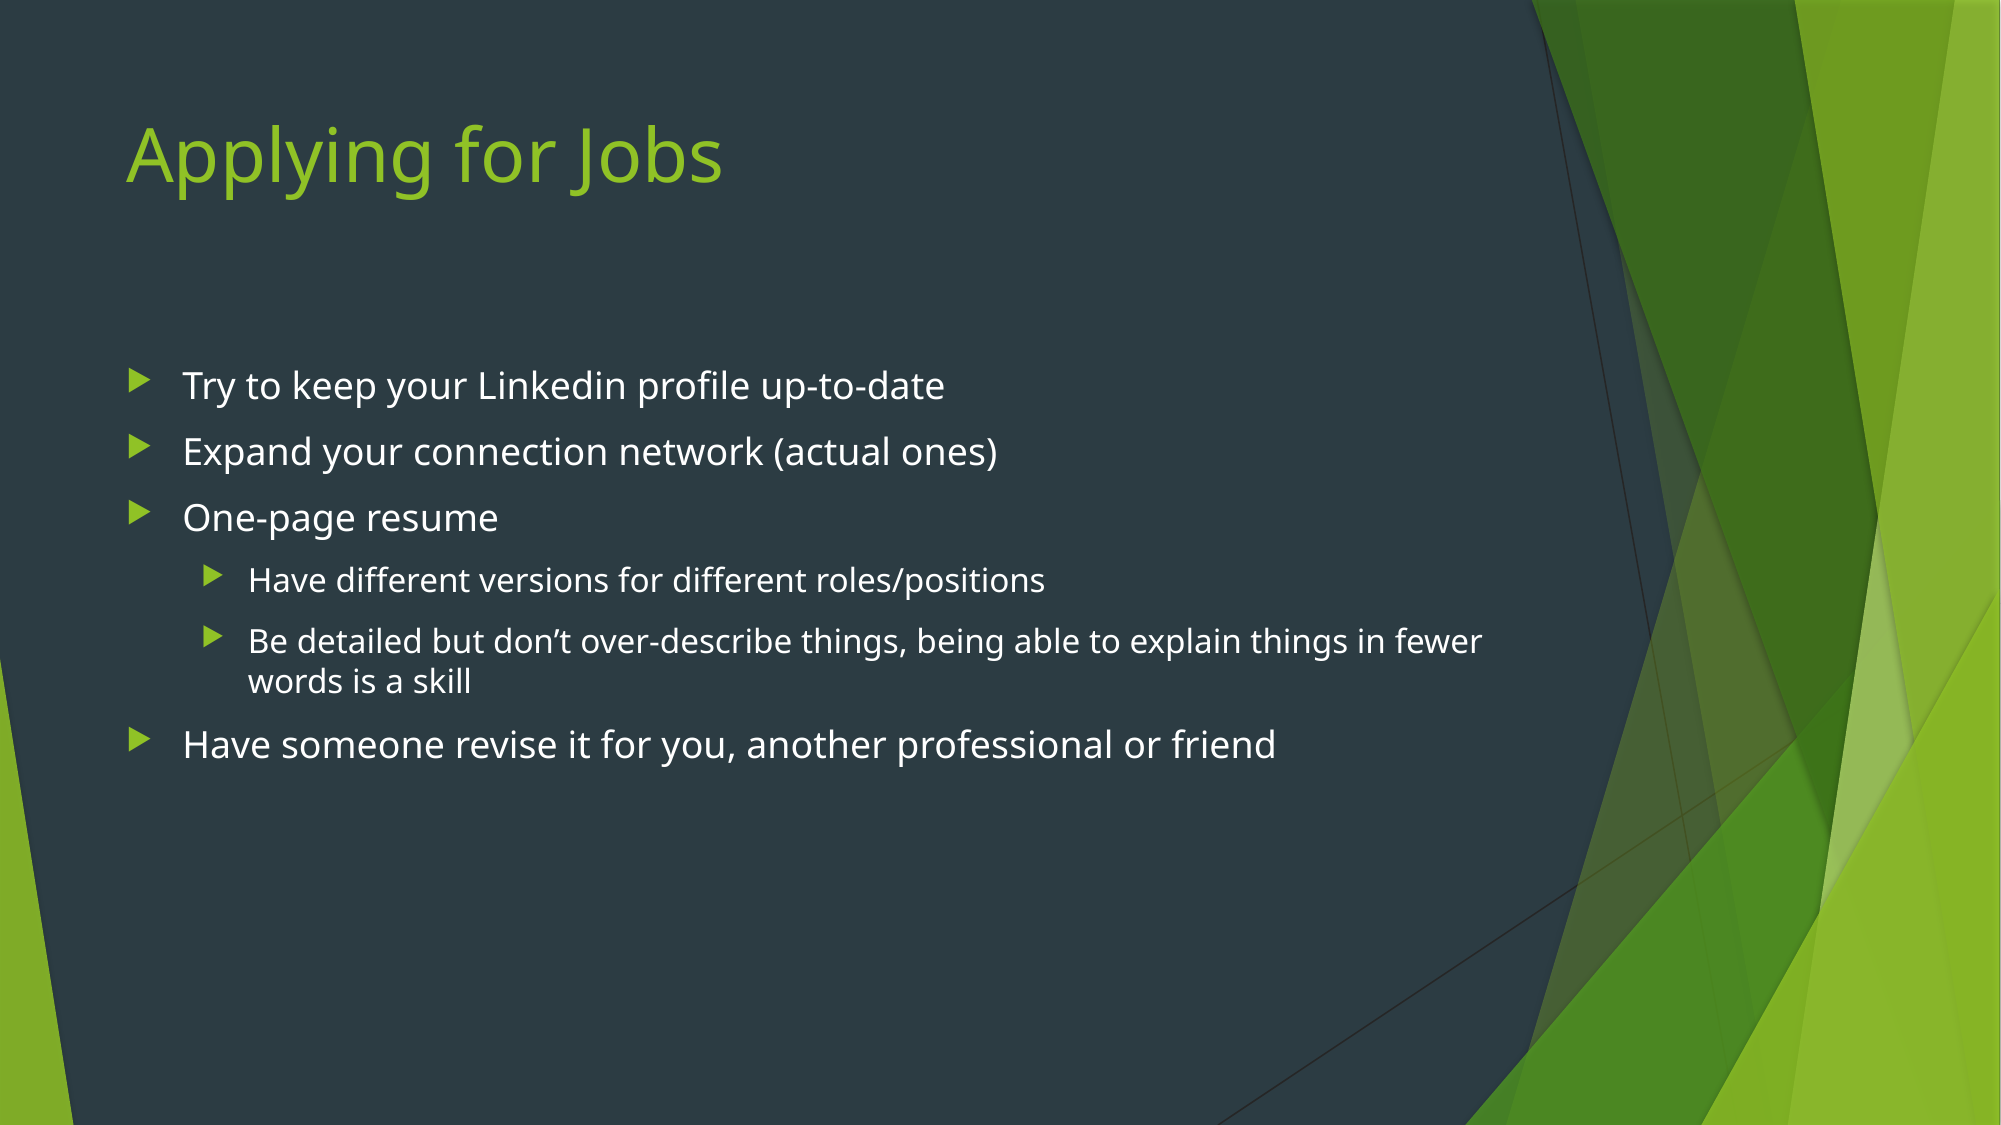

# Applying for Jobs
Try to keep your Linkedin profile up-to-date
Expand your connection network (actual ones)
One-page resume
Have different versions for different roles/positions
Be detailed but don’t over-describe things, being able to explain things in fewer words is a skill
Have someone revise it for you, another professional or friend